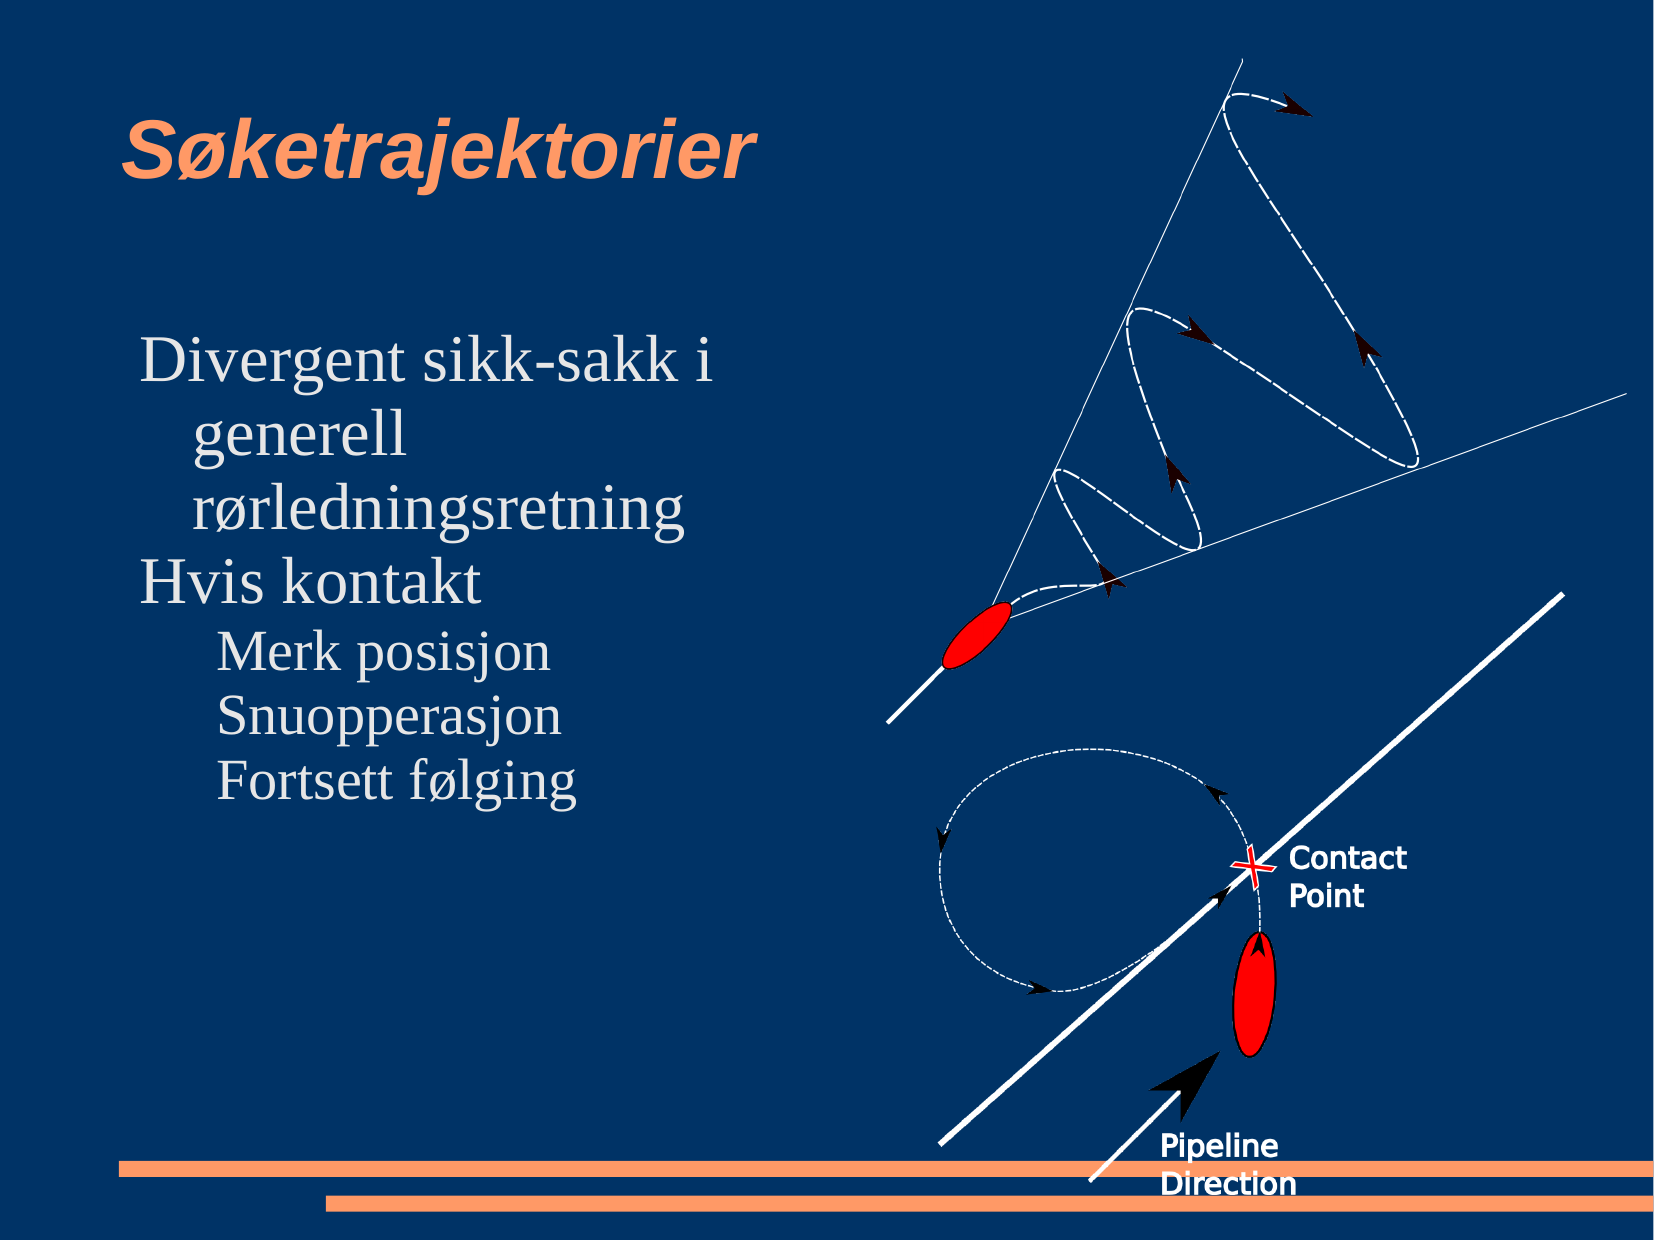

# Søketrajektorier
Divergent sikk-sakk i generell rørledningsretning
Hvis kontakt
Merk posisjon
Snuopperasjon
Fortsett følging